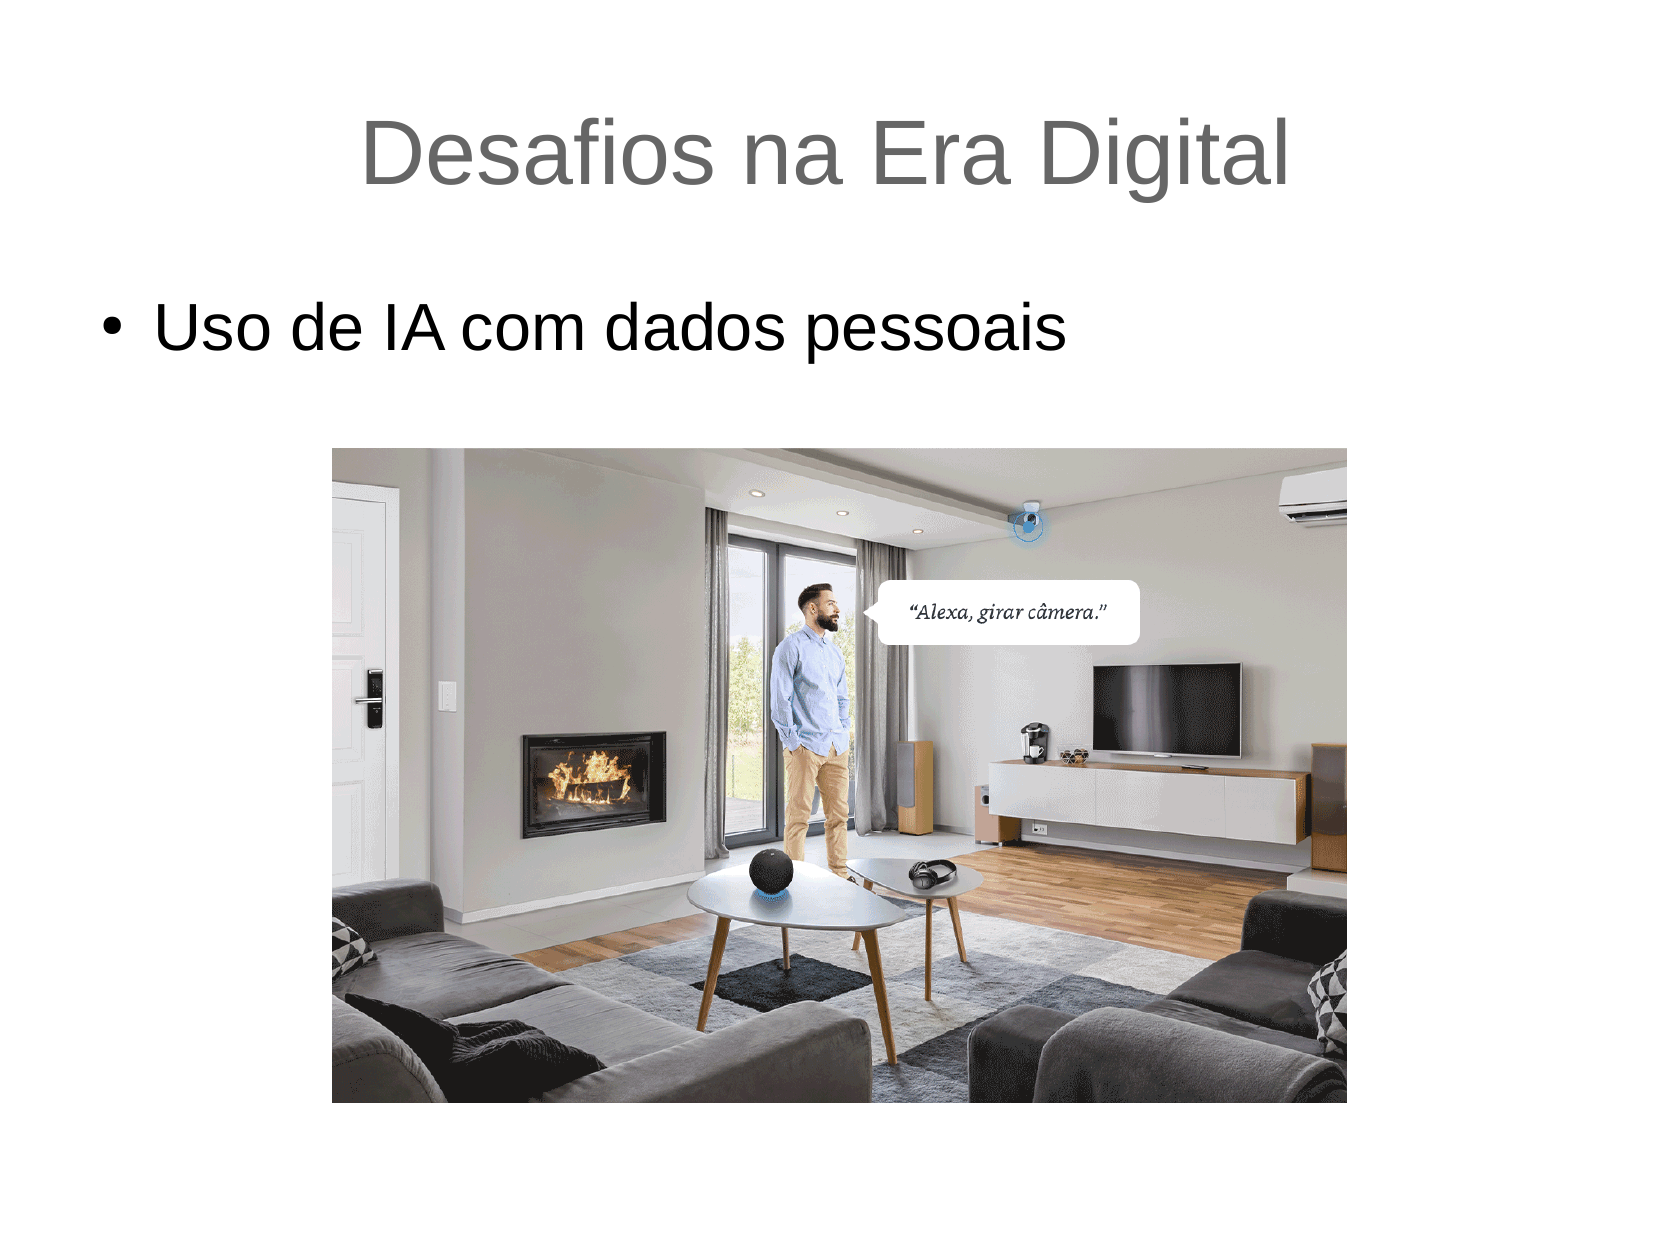

# Desafios na Era Digital
Uso de IA com dados pessoais